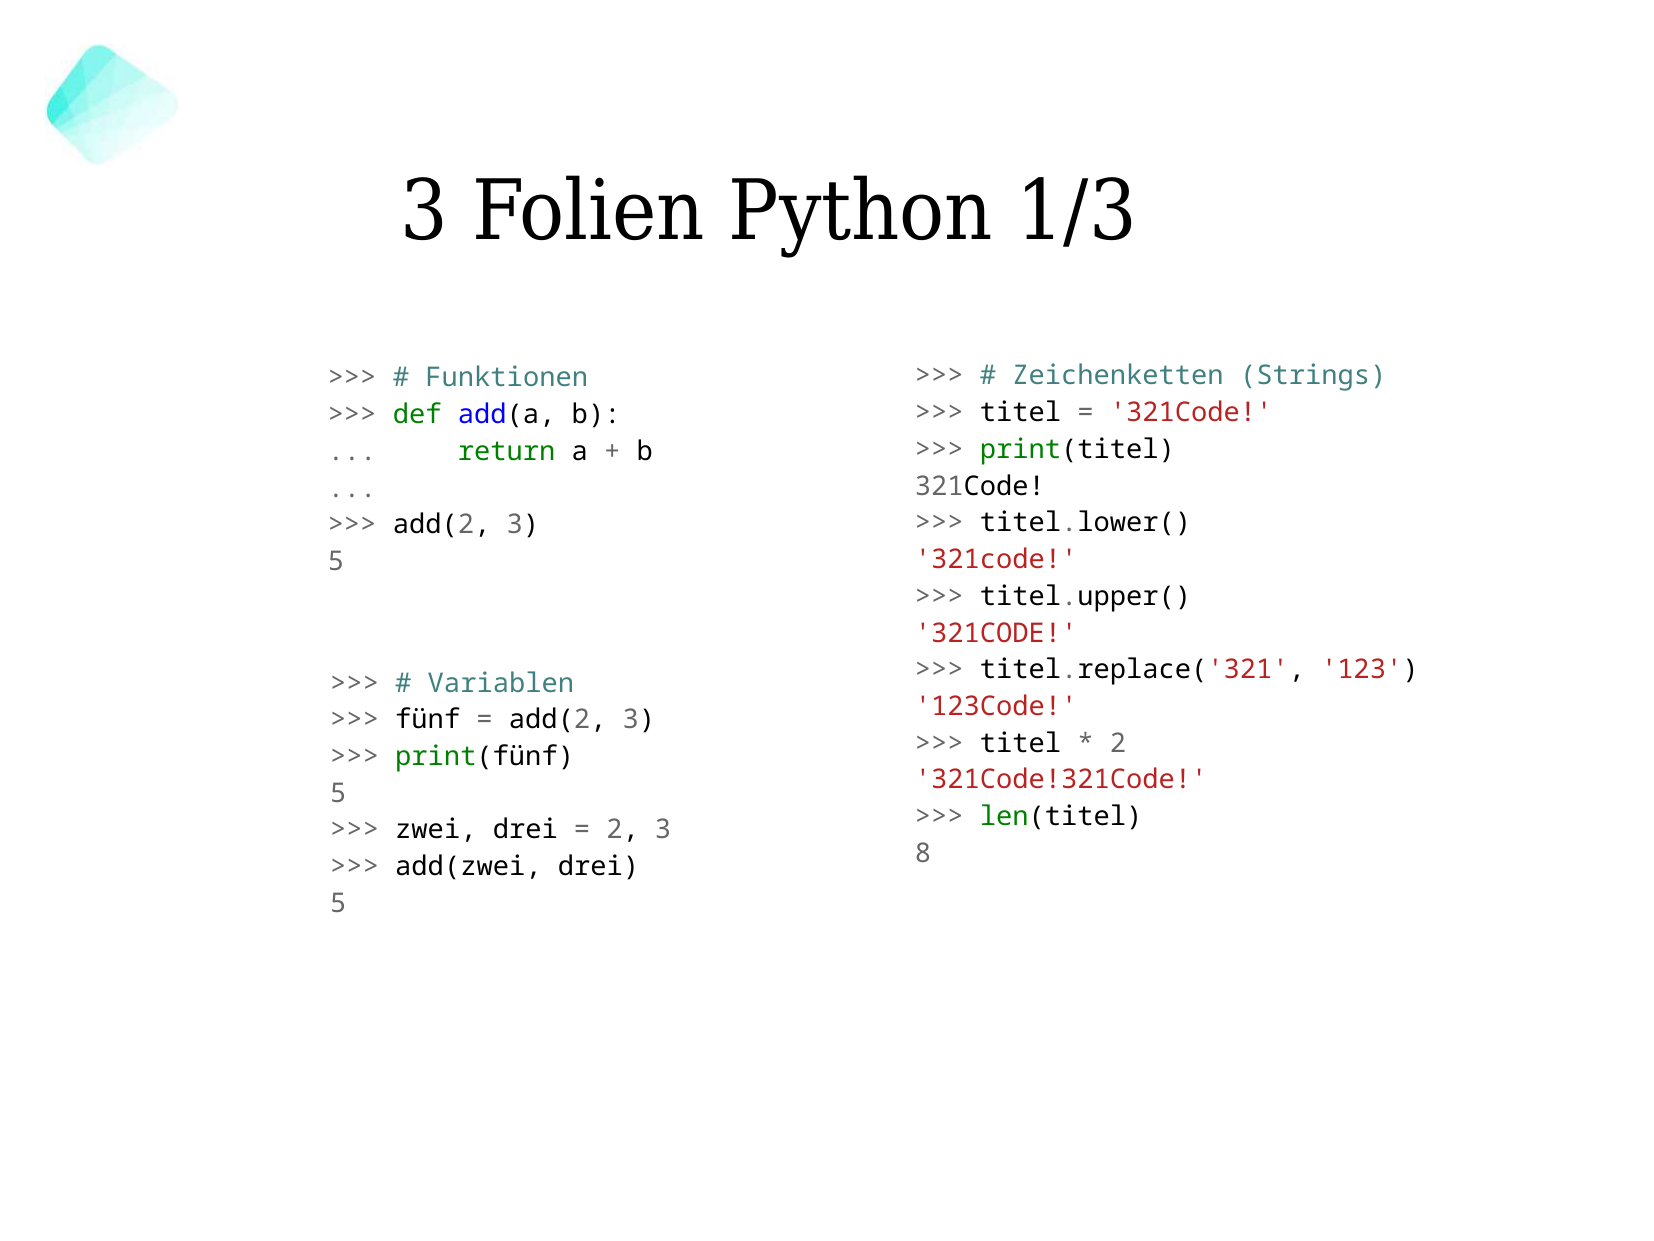

3 Folien Python 1/3
>>> # Zeichenketten (Strings)
>>> titel = '321Code!'
>>> print(titel)
321Code!
>>> titel.lower()
'321code!'
>>> titel.upper()
'321CODE!'
>>> titel.replace('321', '123')
'123Code!'
>>> titel * 2
'321Code!321Code!'
>>> len(titel)
8
>>> # Funktionen
>>> def add(a, b):
... return a + b
...
>>> add(2, 3)
5
>>> # Variablen
>>> fünf = add(2, 3)
>>> print(fünf)
5
>>> zwei, drei = 2, 3
>>> add(zwei, drei)
5